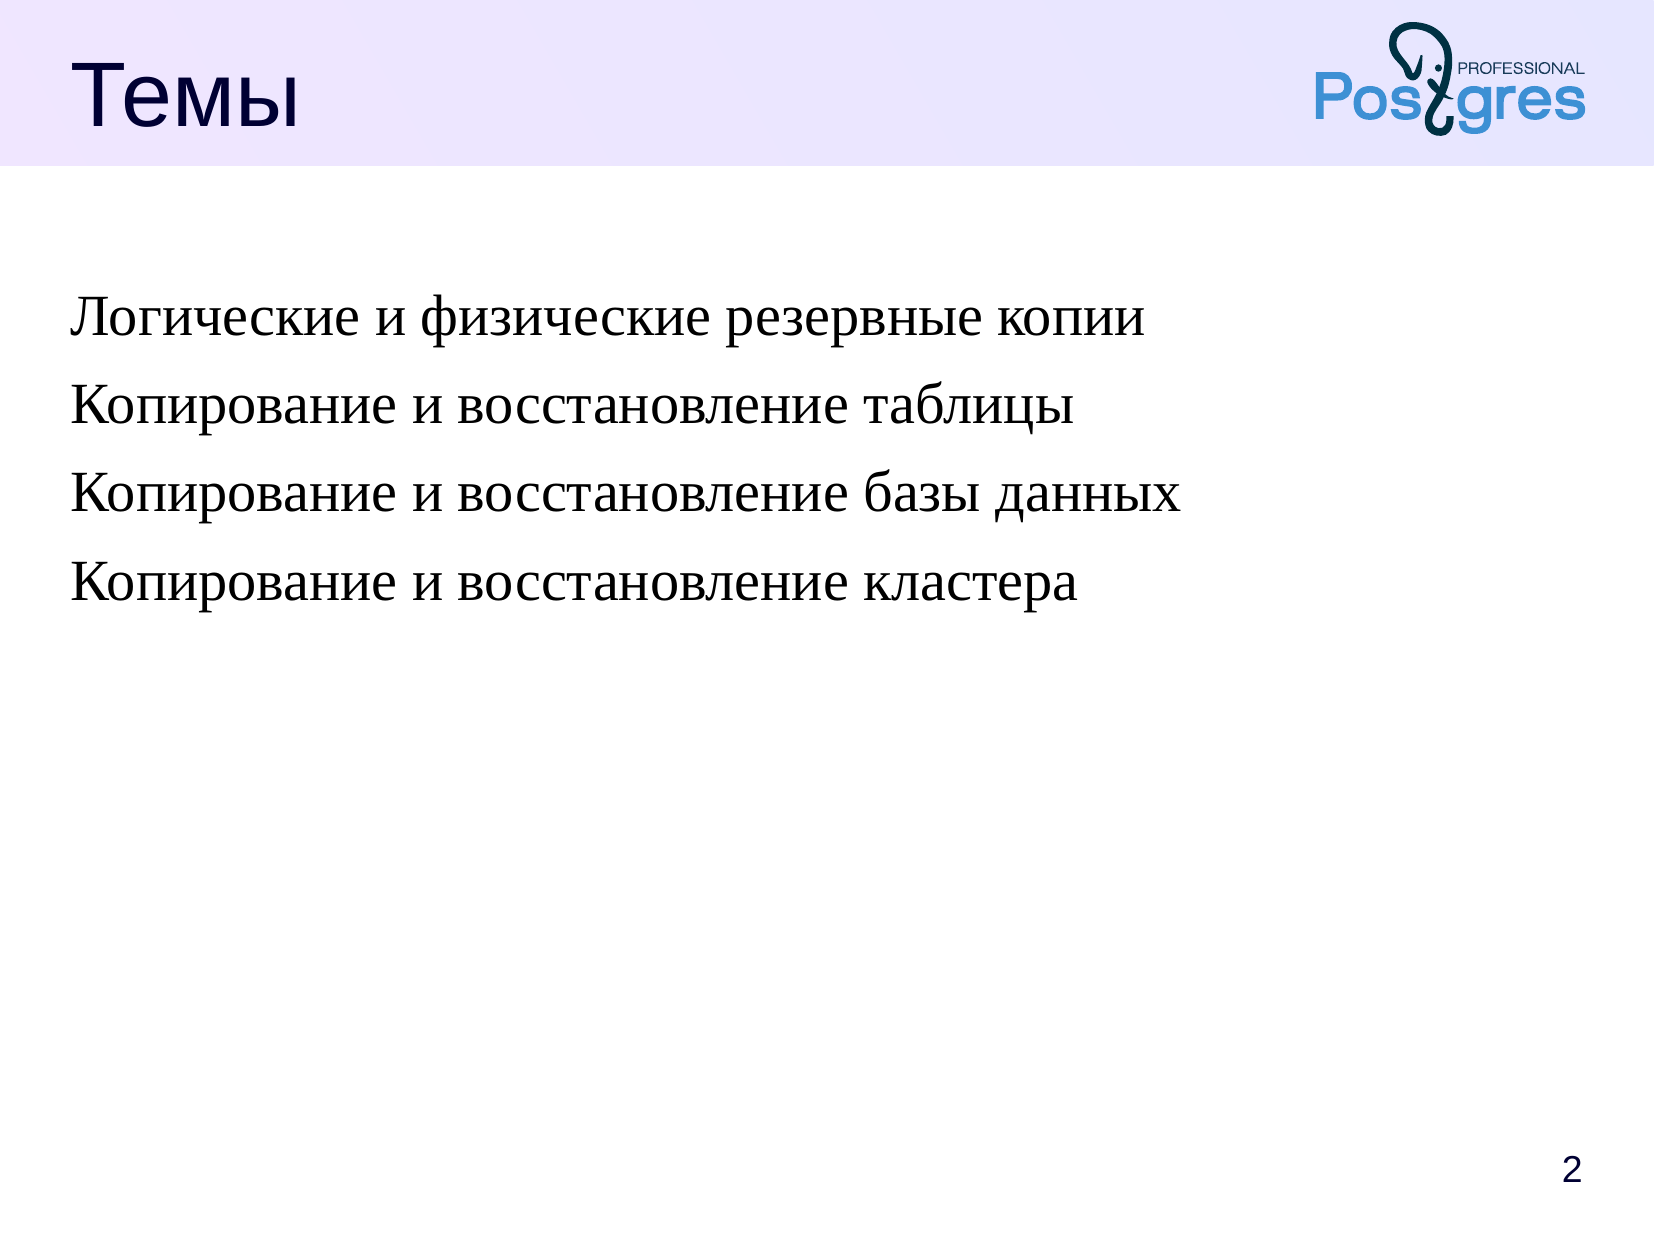

# Темы
Логические и физические резервные копии
Копирование и восстановление таблицы
Копирование и восстановление базы данных
Копирование и восстановление кластера